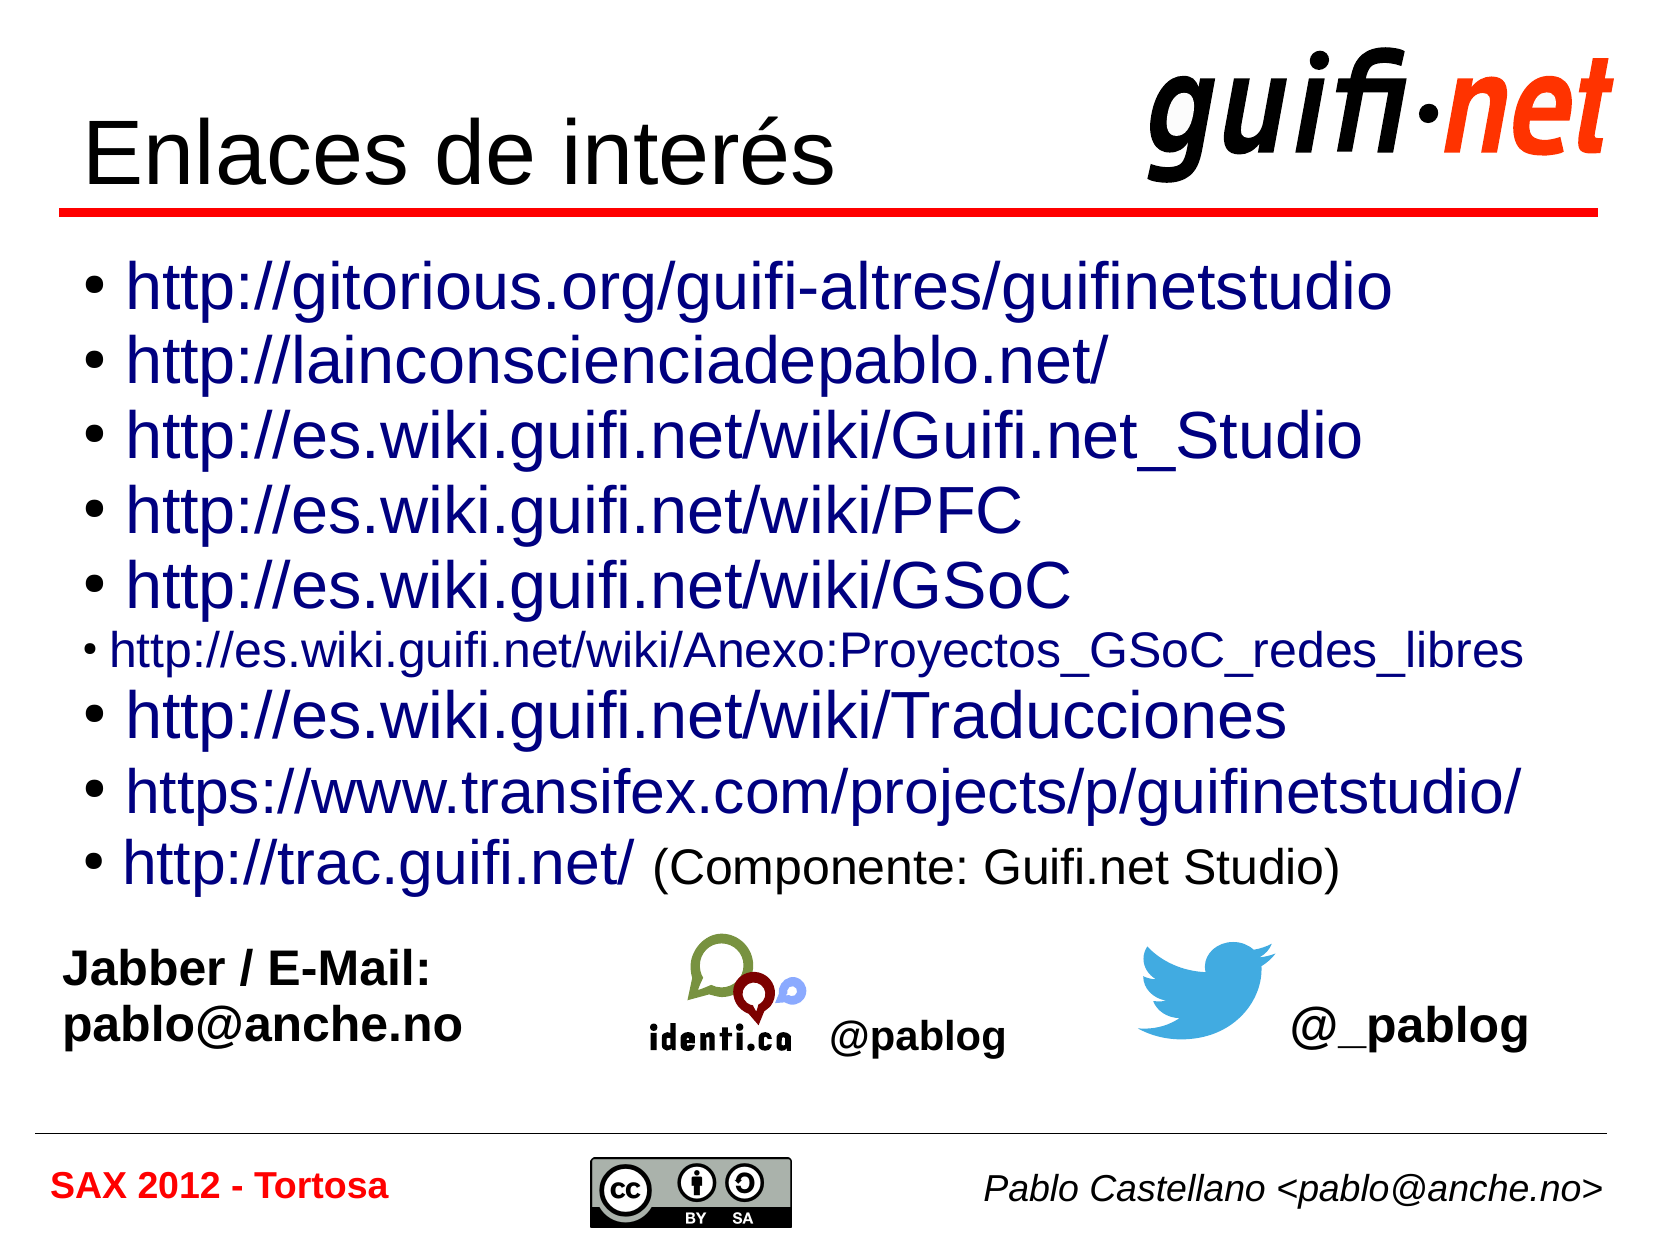

# Enlaces de interés
 http://gitorious.org/guifi-altres/guifinetstudio
 http://lainconscienciadepablo.net/
 http://es.wiki.guifi.net/wiki/Guifi.net_Studio
 http://es.wiki.guifi.net/wiki/PFC
 http://es.wiki.guifi.net/wiki/GSoC
 http://es.wiki.guifi.net/wiki/Anexo:Proyectos_GSoC_redes_libres
 http://es.wiki.guifi.net/wiki/Traducciones
 https://www.transifex.com/projects/p/guifinetstudio/
 http://trac.guifi.net/ (Componente: Guifi.net Studio)
Jabber / E-Mail:
pablo@anche.no
 @pablog
 @_pablog
SAX 2012 - Tortosa
Pablo Castellano <pablo@anche.no>